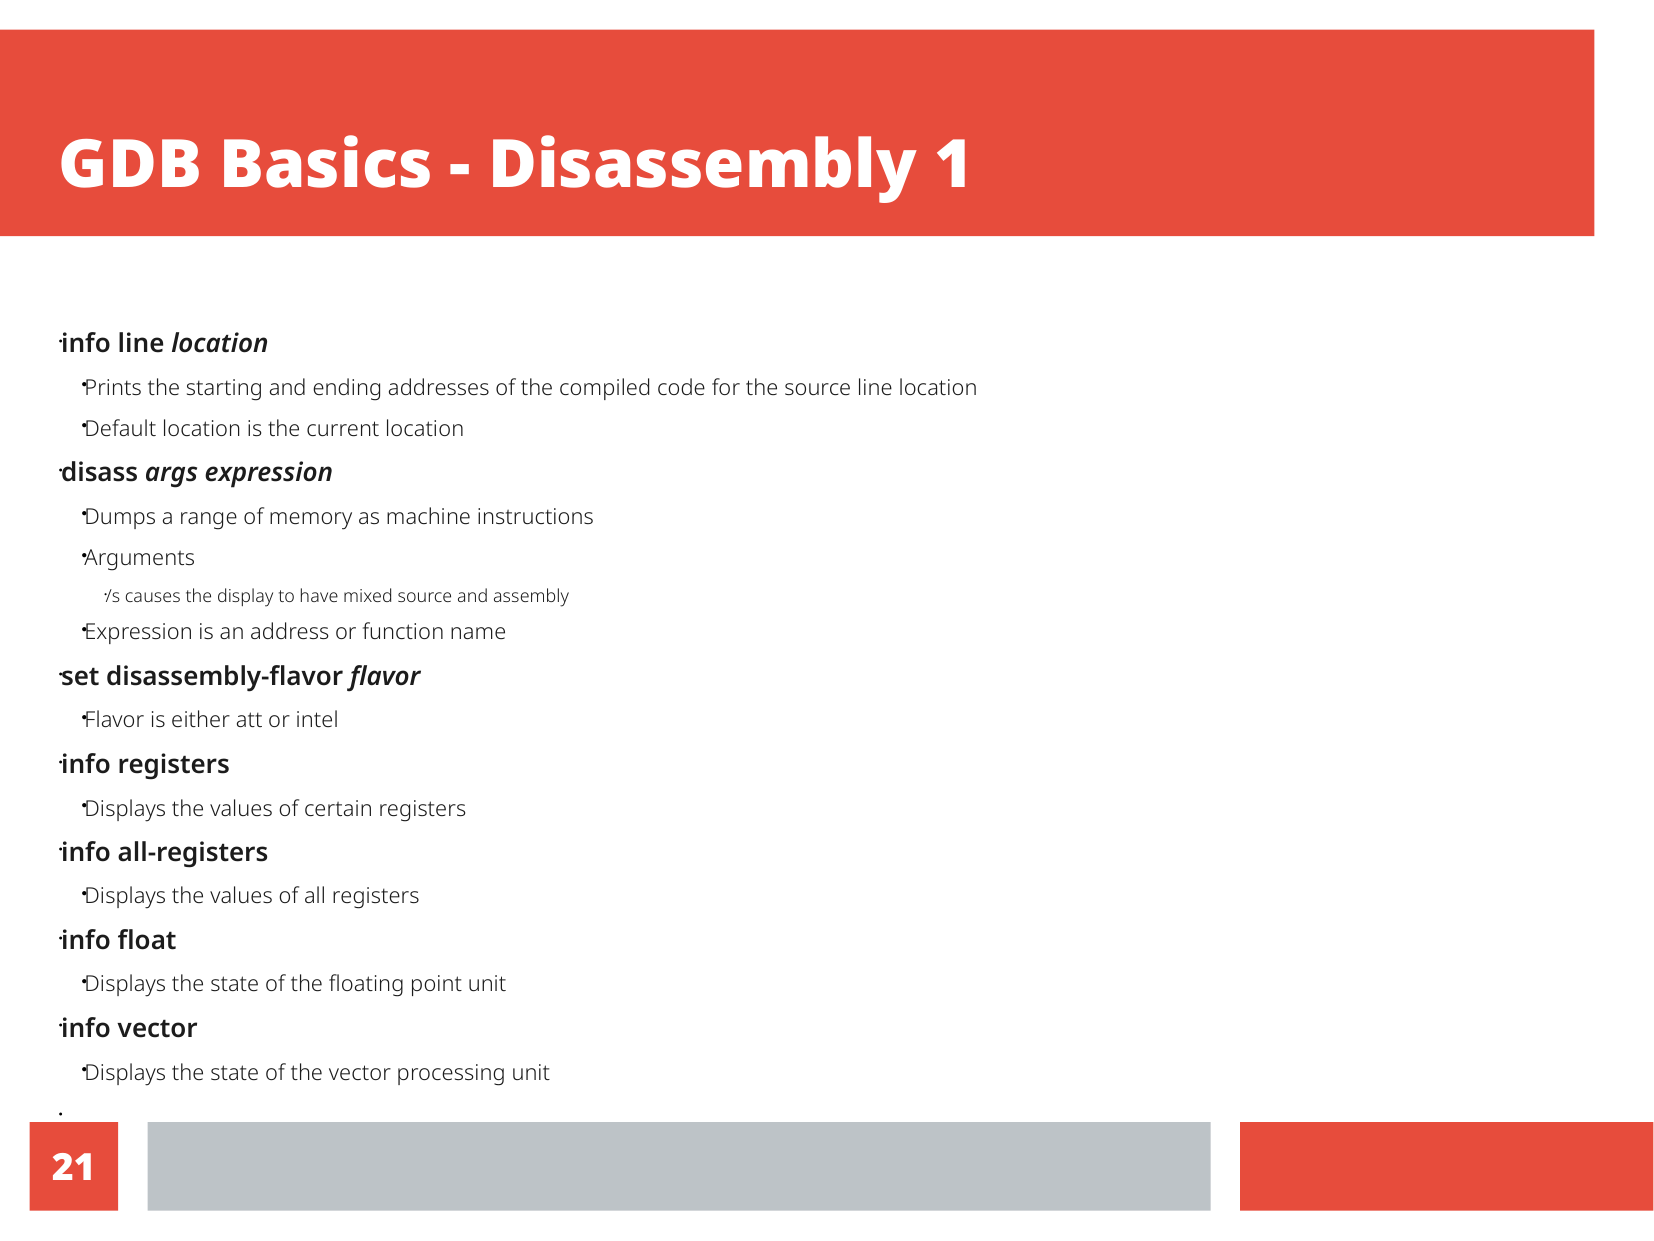

# GDB Basics - Disassembly 1
info line location
Prints the starting and ending addresses of the compiled code for the source line location
Default location is the current location
disass args expression
Dumps a range of memory as machine instructions
Arguments
/s causes the display to have mixed source and assembly
Expression is an address or function name
set disassembly-flavor flavor
Flavor is either att or intel
info registers
Displays the values of certain registers
info all-registers
Displays the values of all registers
info float
Displays the state of the floating point unit
info vector
Displays the state of the vector processing unit
21